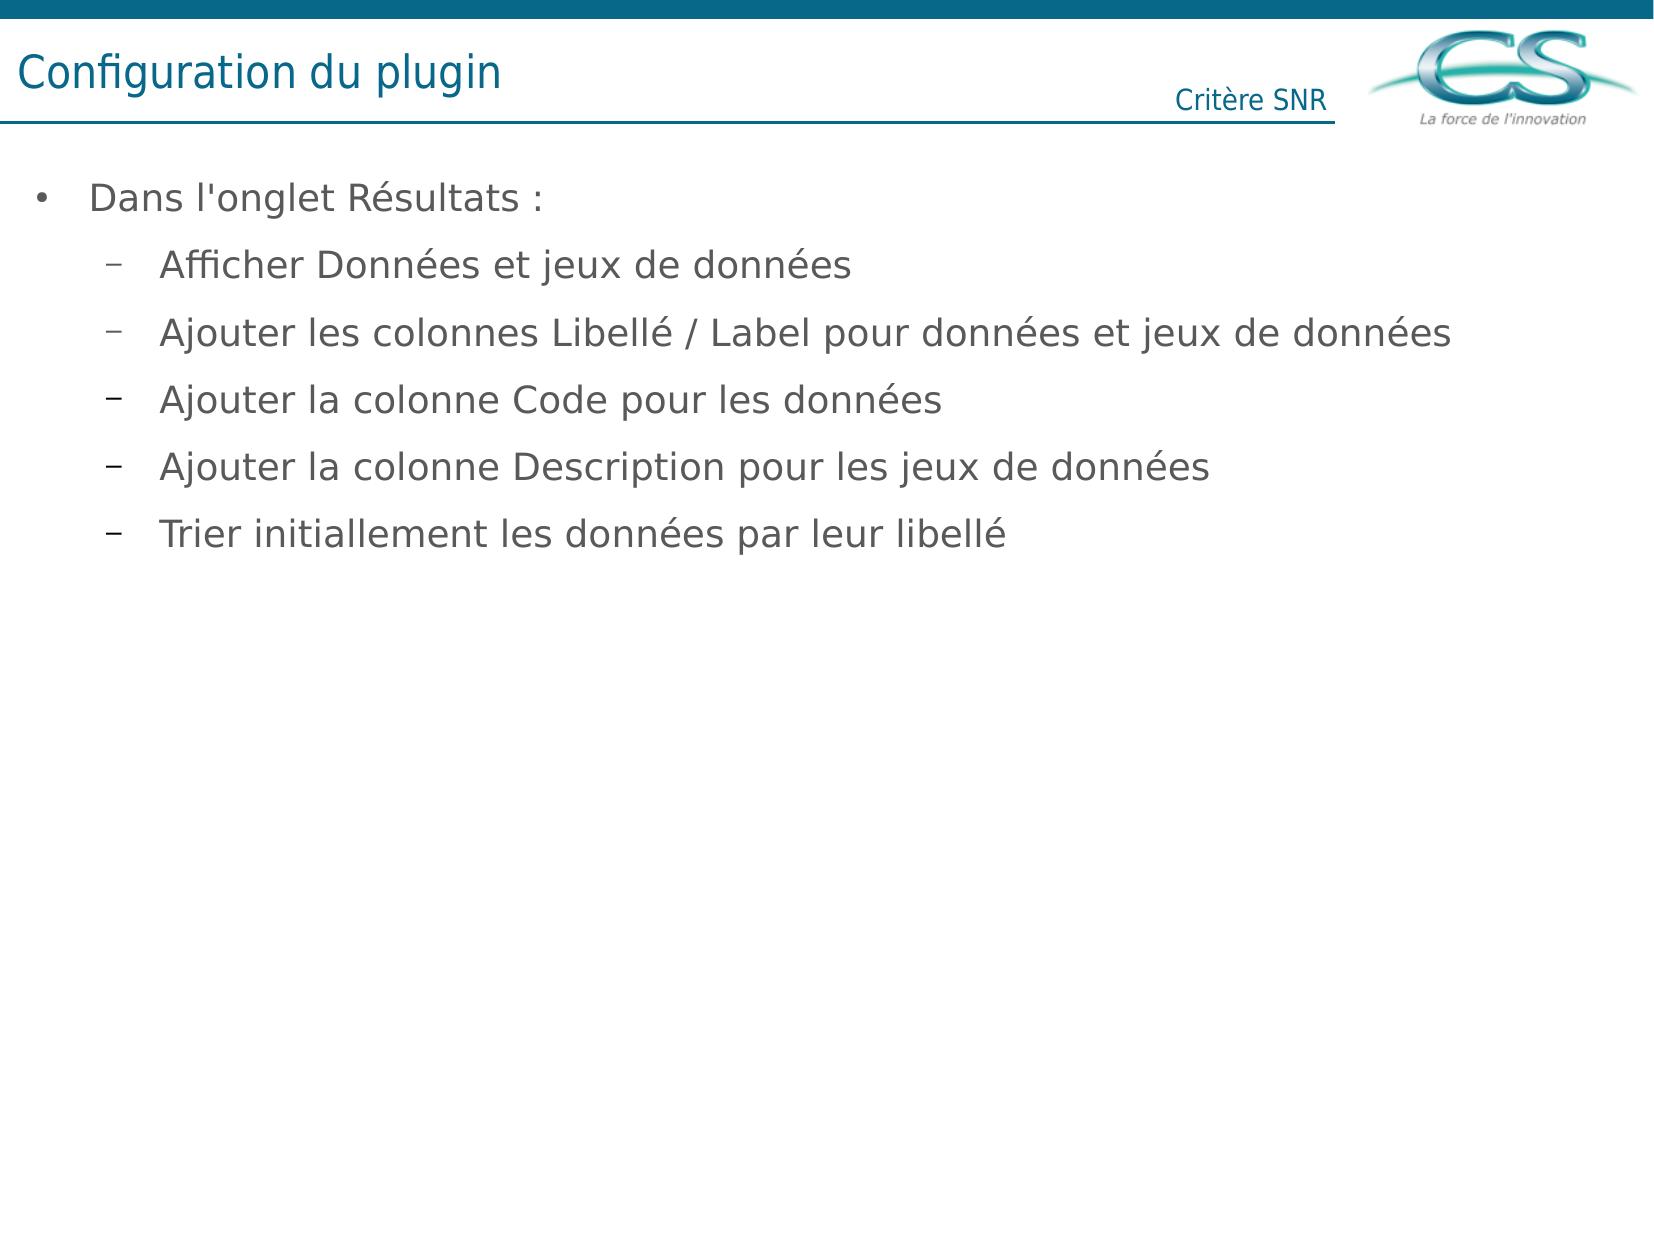

Configuration du plugin
Critère SNR
# Dans l'onglet Résultats :
Afficher Données et jeux de données
Ajouter les colonnes Libellé / Label pour données et jeux de données
Ajouter la colonne Code pour les données
Ajouter la colonne Description pour les jeux de données
Trier initiallement les données par leur libellé